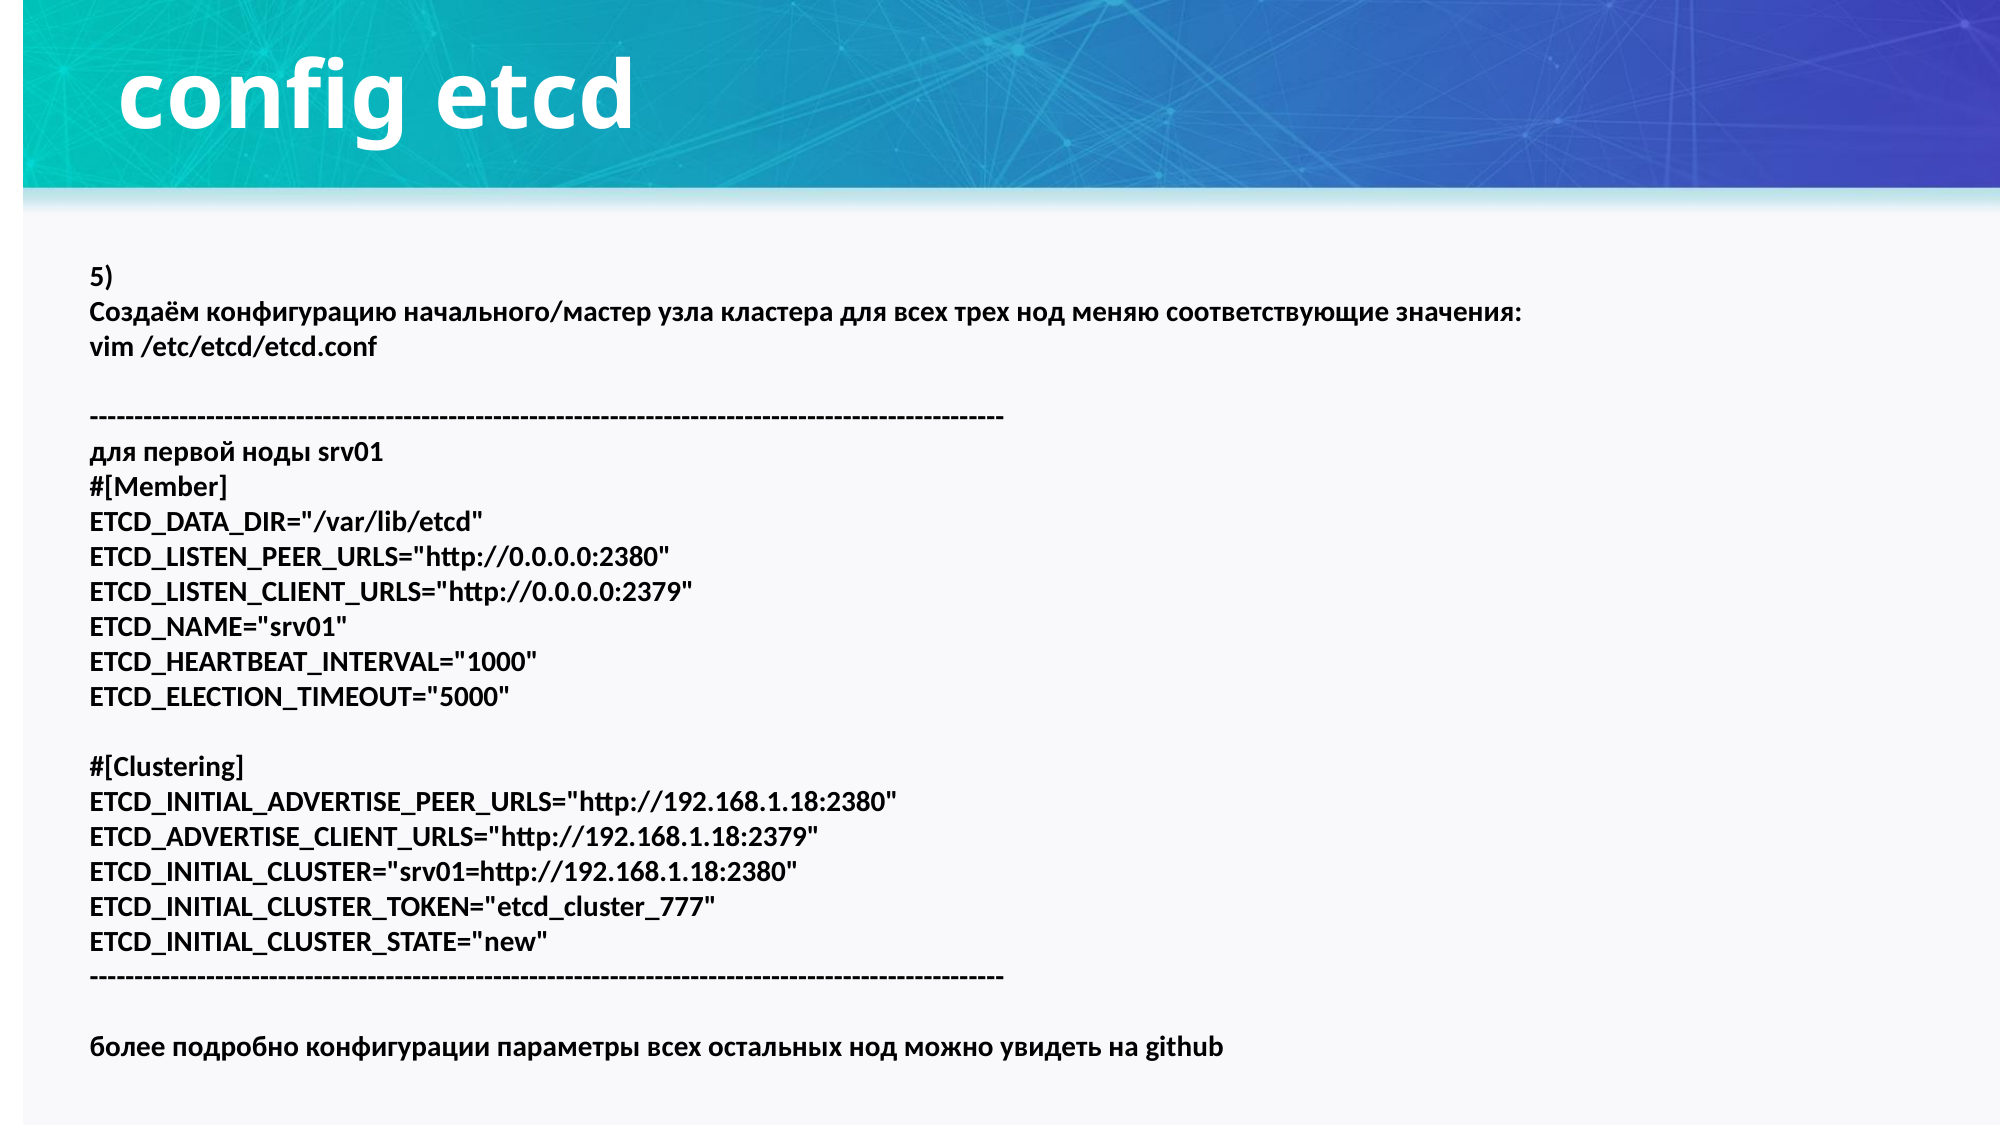

config etcd
5)
Создаём конфигурацию начального/мастер узла кластера для всех трех нод меняю соответствующие значения:
vim /etc/etcd/etcd.conf
------------------------------------------------------------------------------------------------------
для первой ноды srv01
#[Member]
ETCD_DATA_DIR="/var/lib/etcd"
ETCD_LISTEN_PEER_URLS="http://0.0.0.0:2380"
ETCD_LISTEN_CLIENT_URLS="http://0.0.0.0:2379"
ETCD_NAME="srv01"
ETCD_HEARTBEAT_INTERVAL="1000"
ETCD_ELECTION_TIMEOUT="5000"
#[Clustering]
ETCD_INITIAL_ADVERTISE_PEER_URLS="http://192.168.1.18:2380"
ETCD_ADVERTISE_CLIENT_URLS="http://192.168.1.18:2379"
ETCD_INITIAL_CLUSTER="srv01=http://192.168.1.18:2380"
ETCD_INITIAL_CLUSTER_TOKEN="etcd_cluster_777"
ETCD_INITIAL_CLUSTER_STATE="new"
------------------------------------------------------------------------------------------------------
более подробно конфигурации параметры всех остальных нод можно увидеть на github